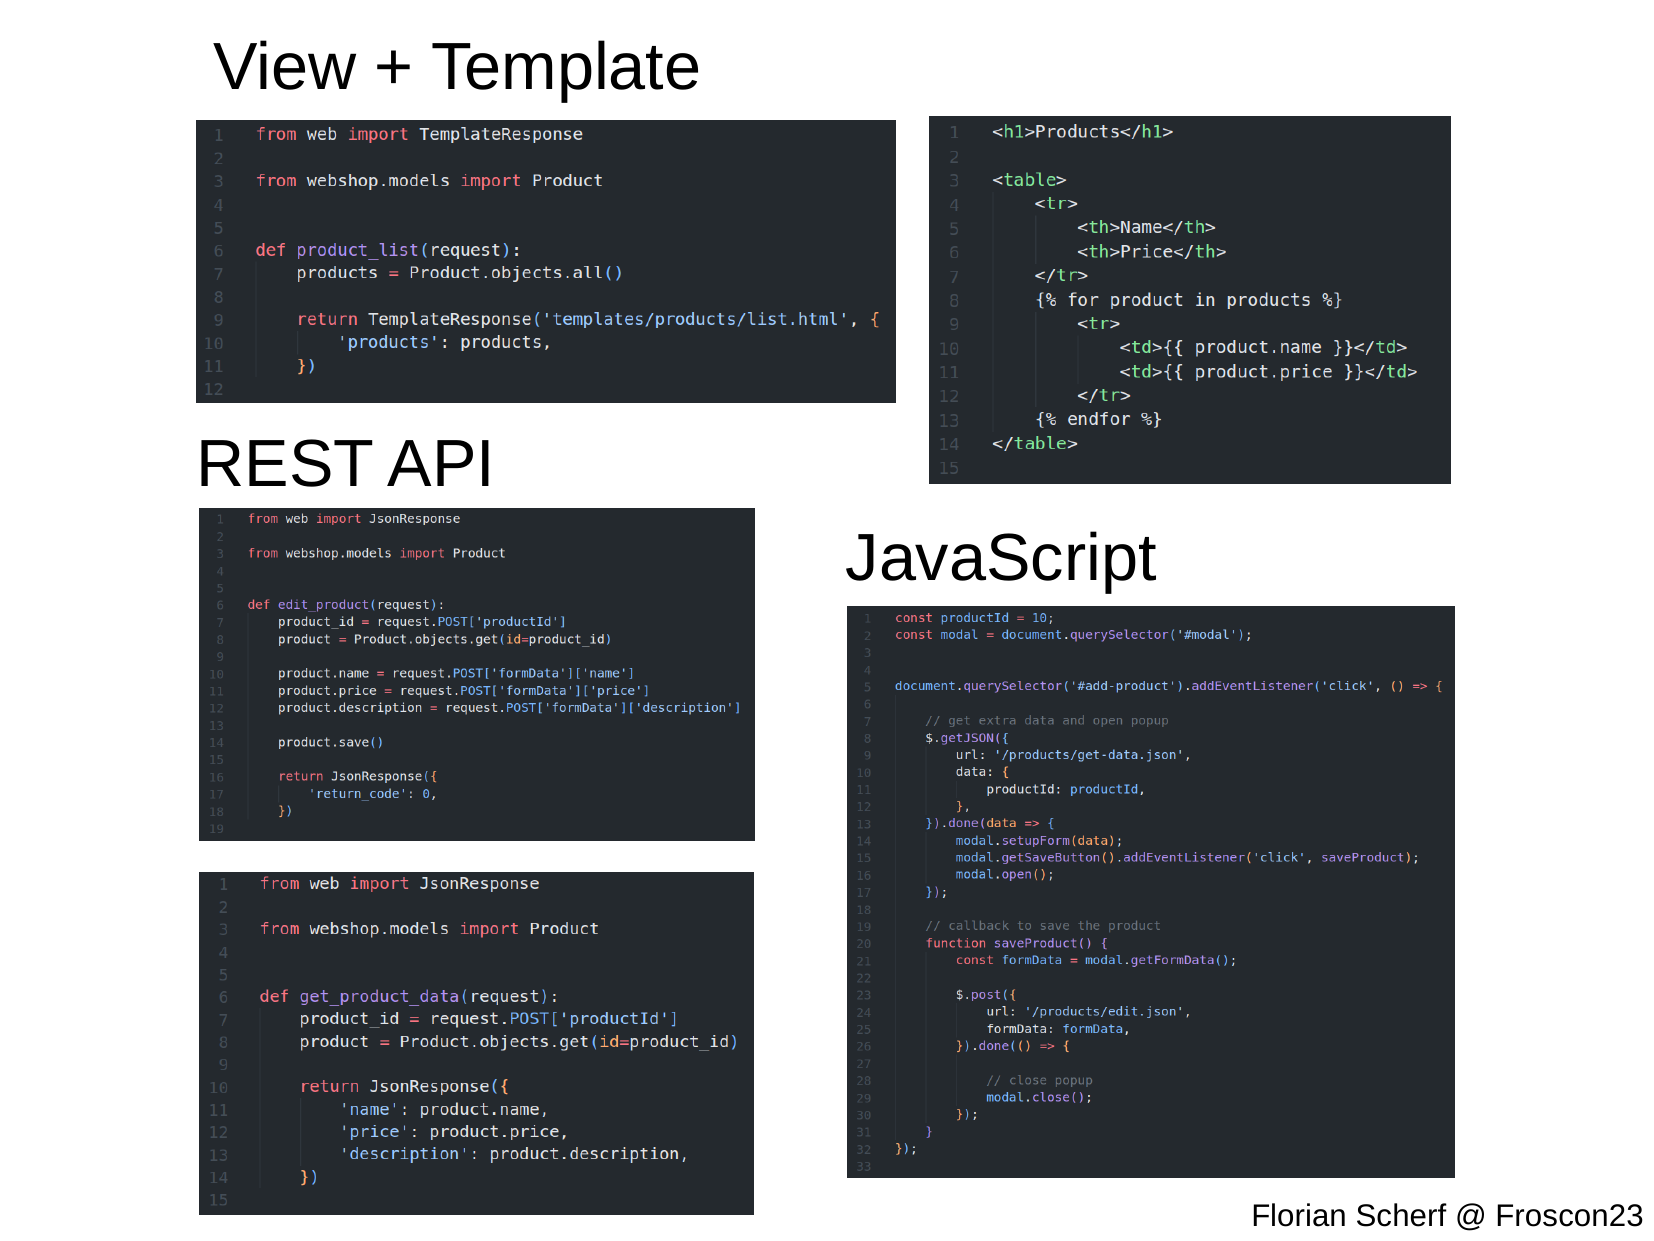

# View + Template
REST API
JavaScript
Florian Scherf @ Froscon23